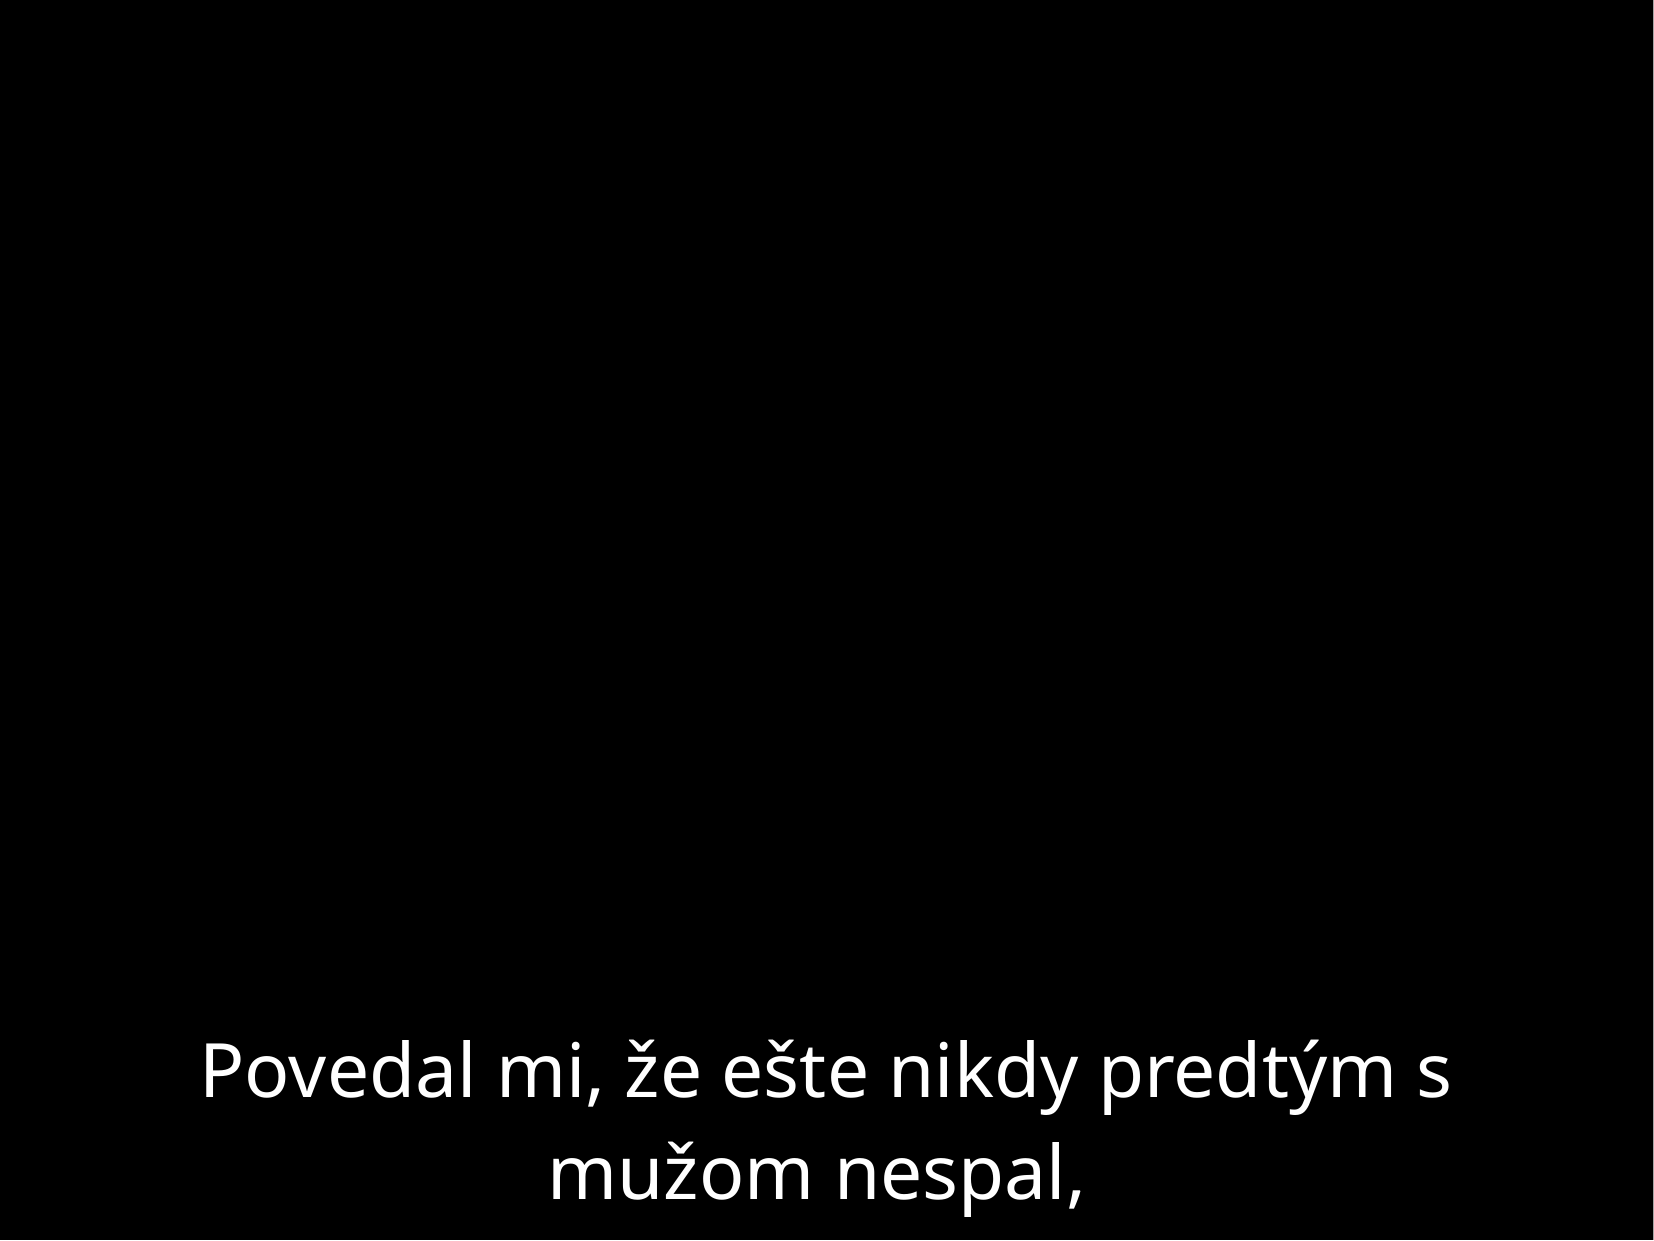

# Povedal mi, že ešte nikdy predtým s mužom nespal,